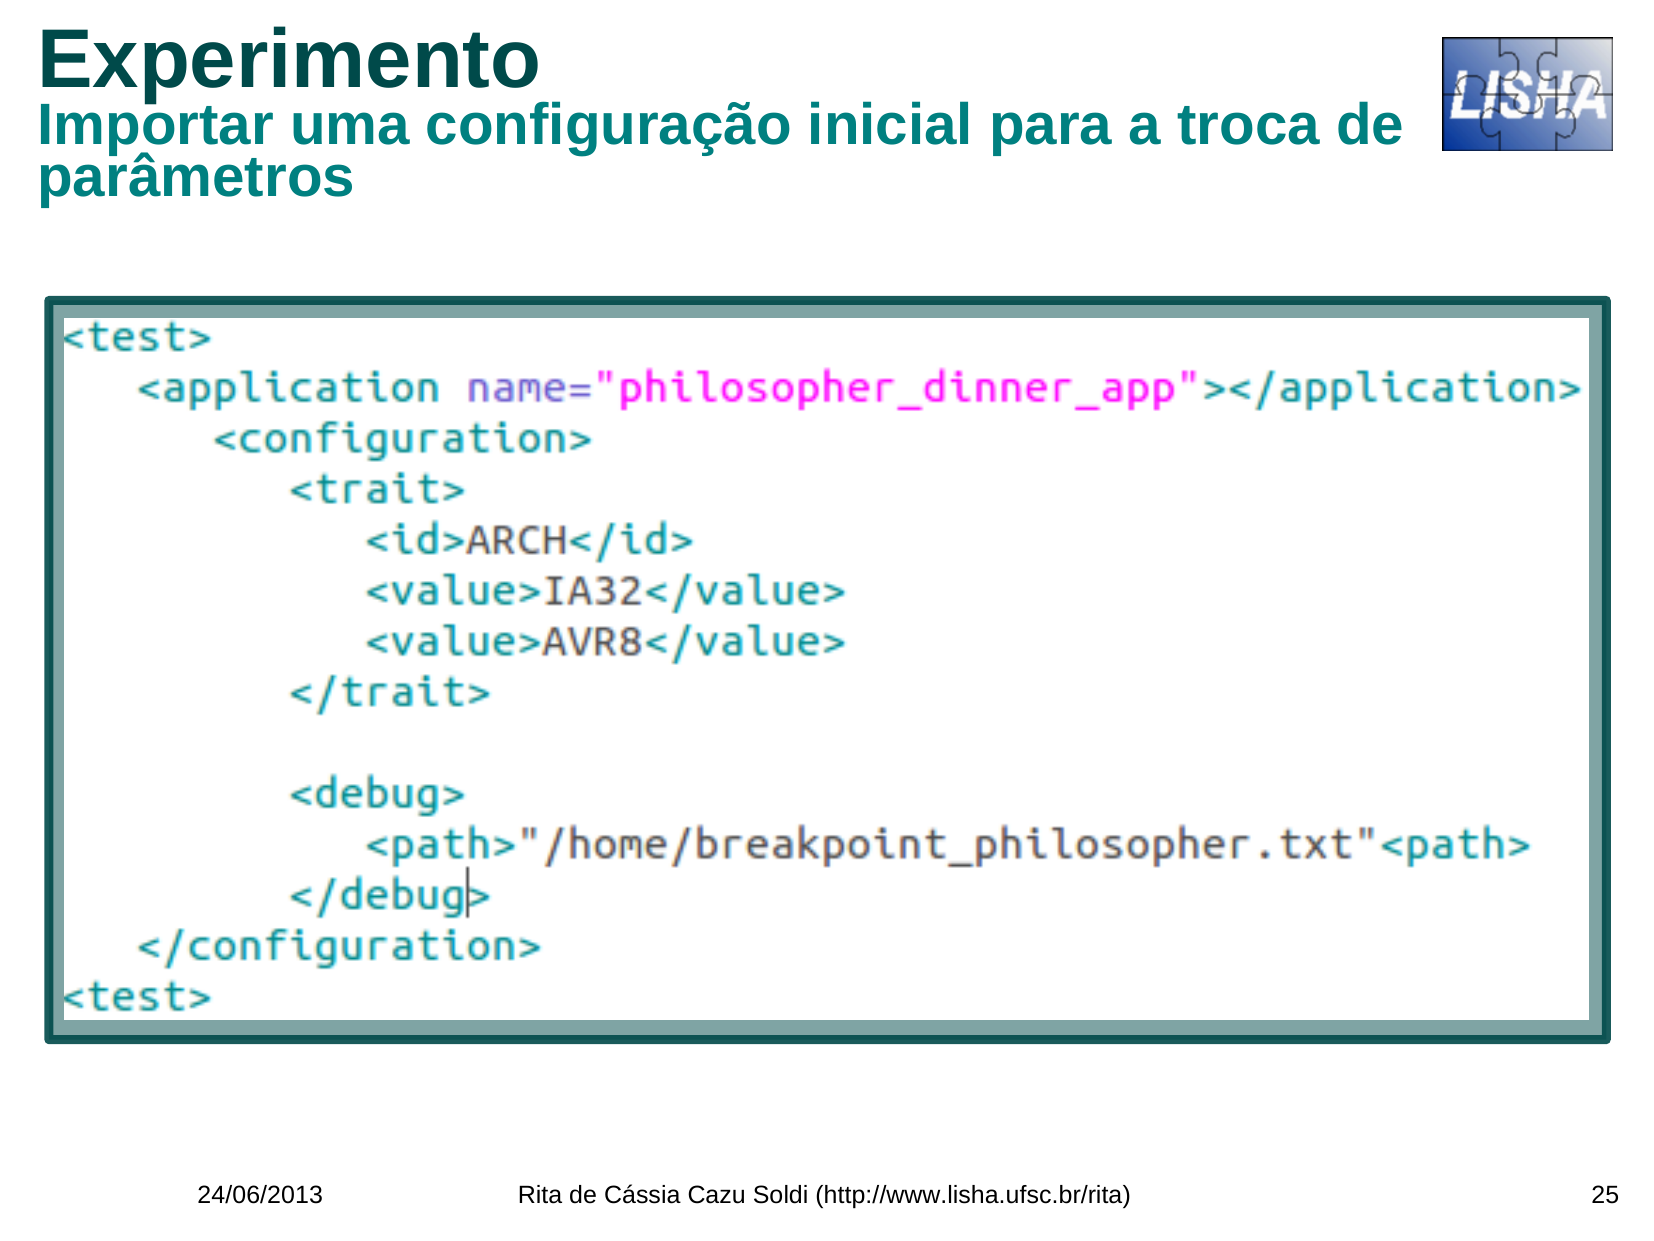

# Experimento Importar uma configuração inicial para a troca de parâmetros